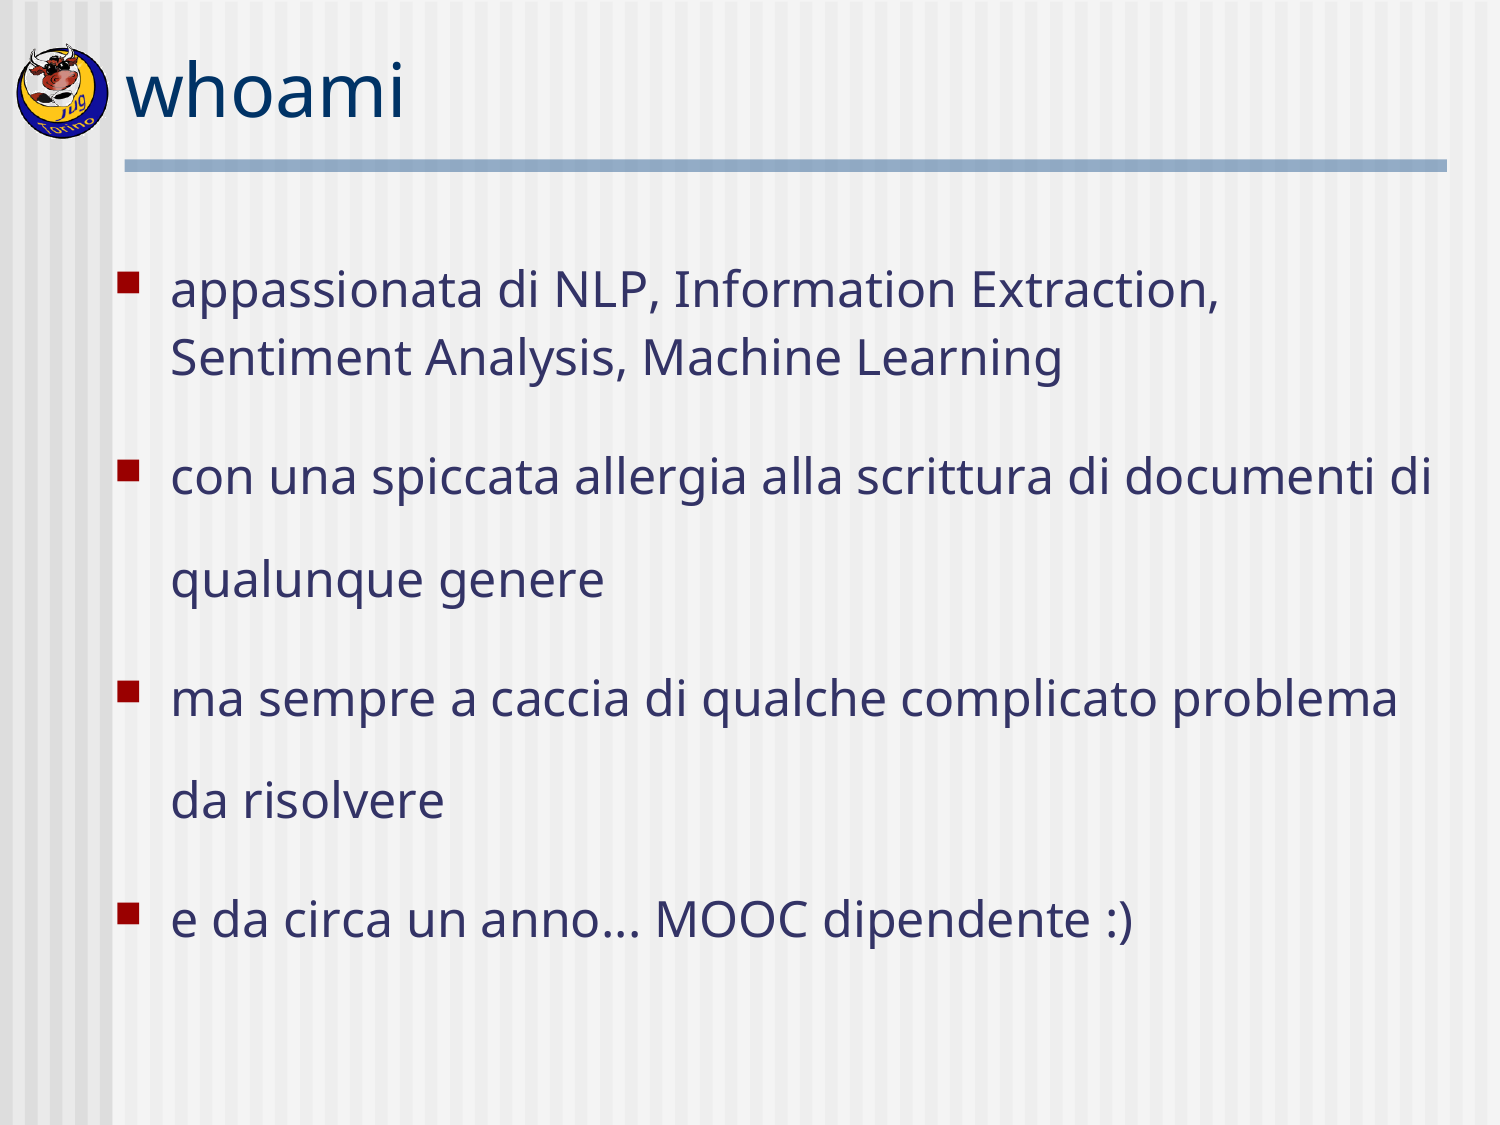

# whoami
appassionata di NLP, Information Extraction, Sentiment Analysis, Machine Learning
con una spiccata allergia alla scrittura di documenti di qualunque genere
ma sempre a caccia di qualche complicato problema da risolvere
e da circa un anno... MOOC dipendente :)